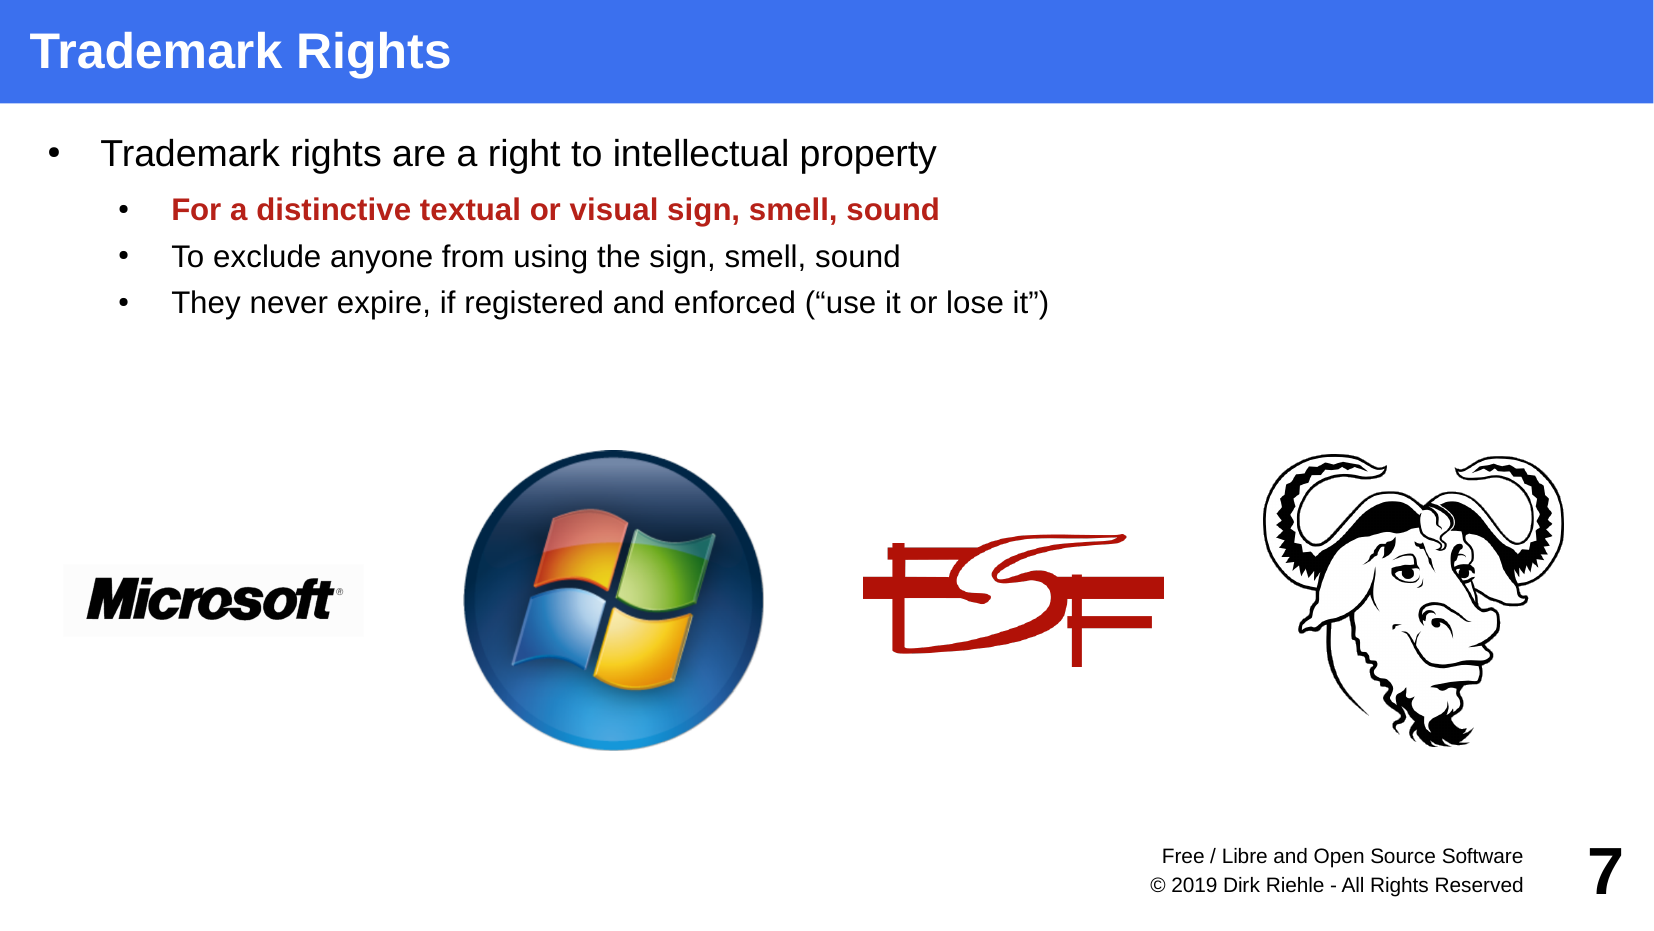

# Trademark Rights
Trademark rights are a right to intellectual property
For a distinctive textual or visual sign, smell, sound
To exclude anyone from using the sign, smell, sound
They never expire, if registered and enforced (“use it or lose it”)
Free / Libre and Open Source Software
7
© 2019 Dirk Riehle - All Rights Reserved